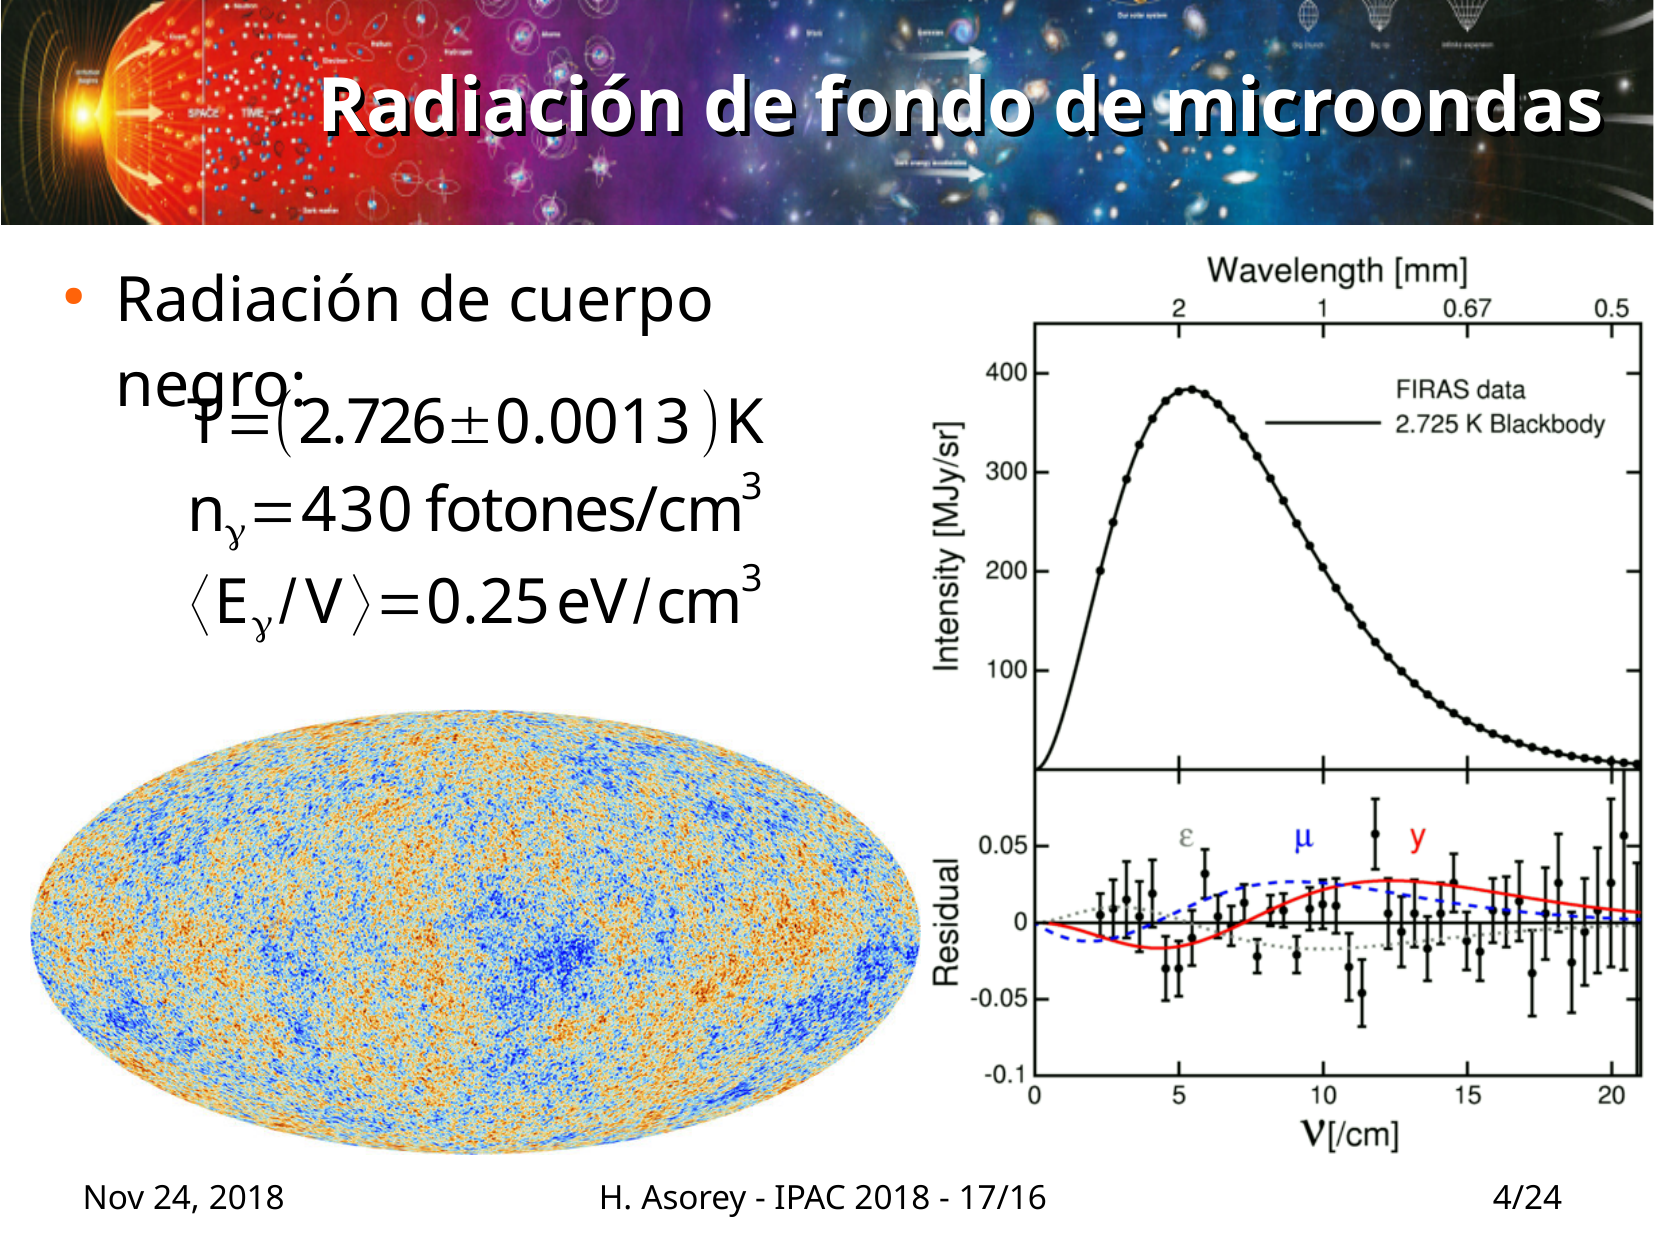

# Radiación de fondo de microondas
Radiación de cuerpo negro:
Nov 24, 2018
H. Asorey - IPAC 2018 - 17/16
4